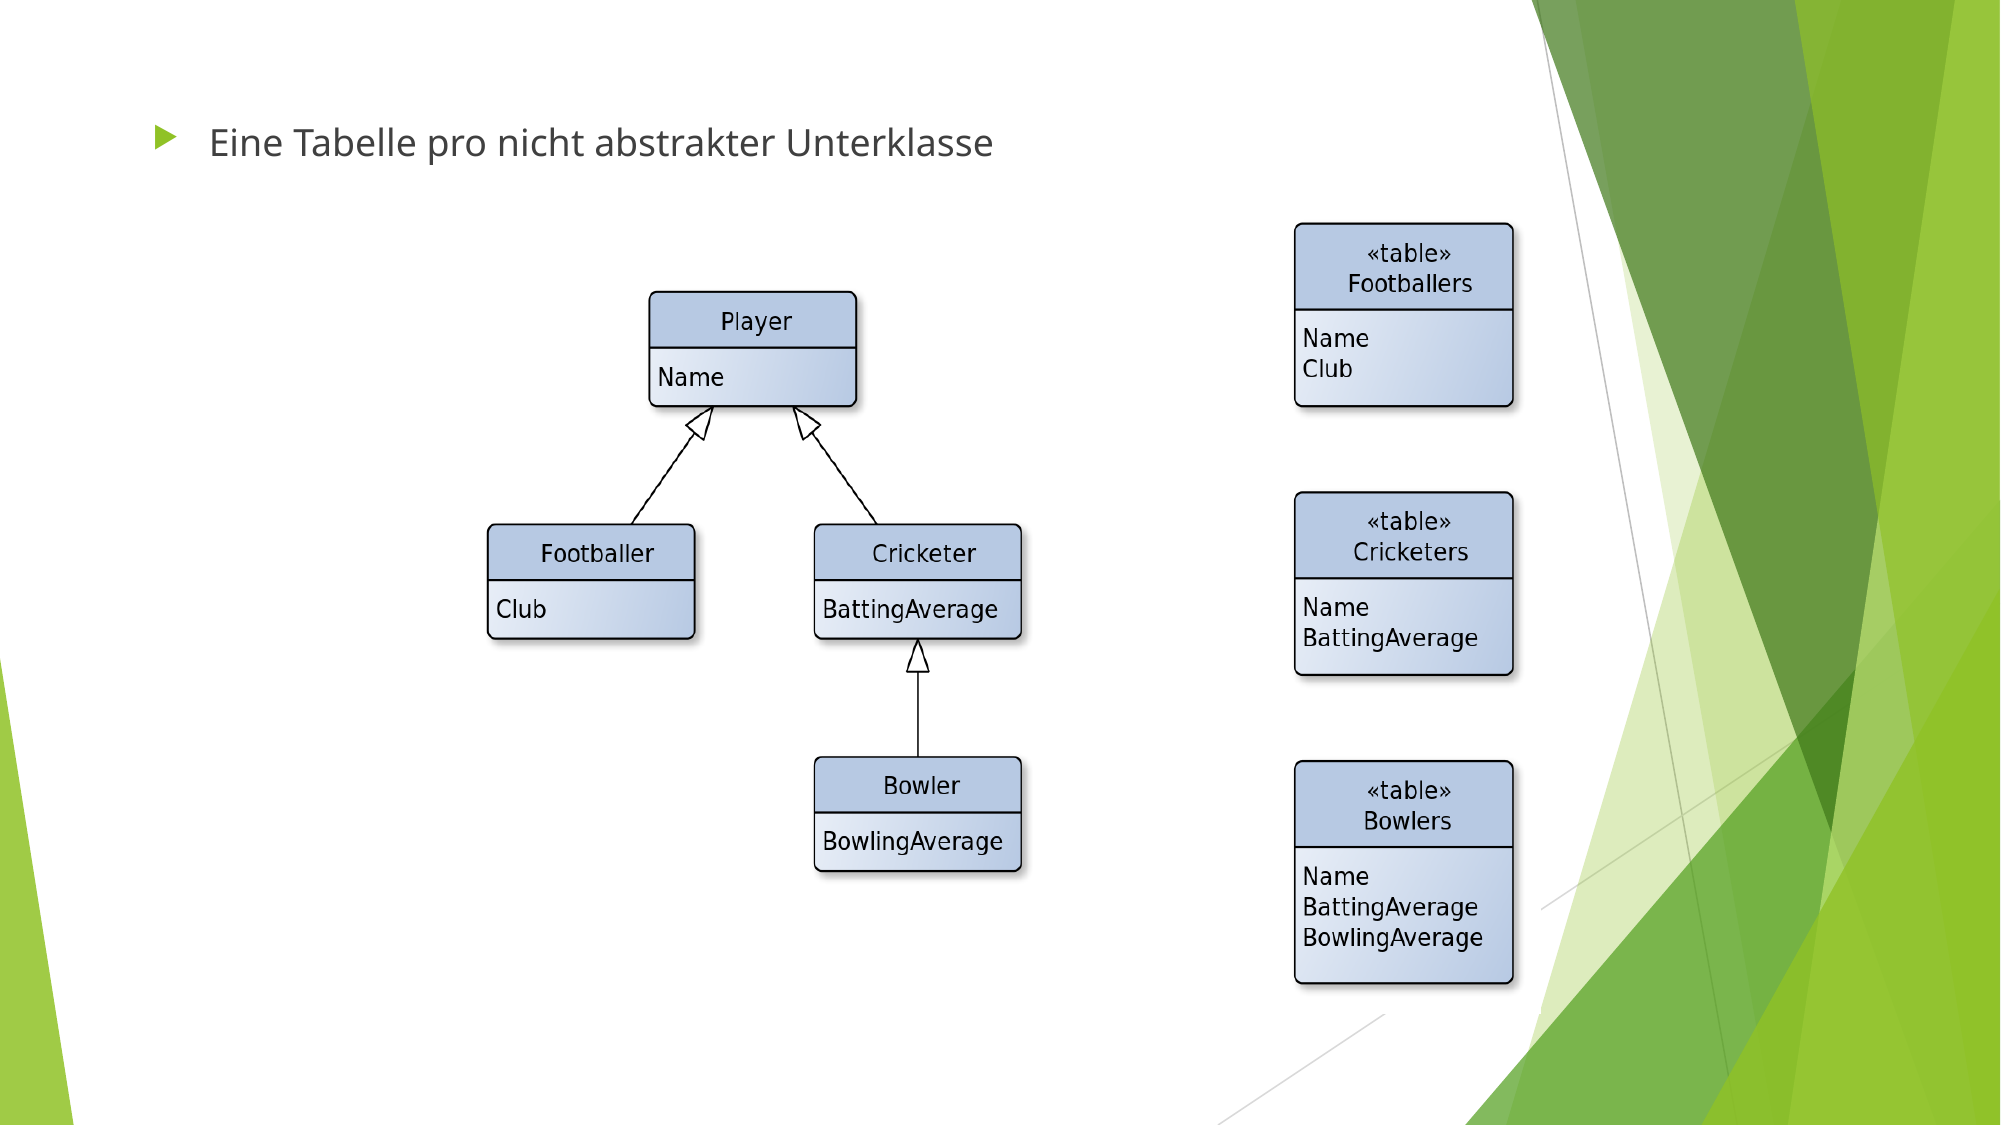

# Eine Tabelle pro nicht abstrakter Unterklasse